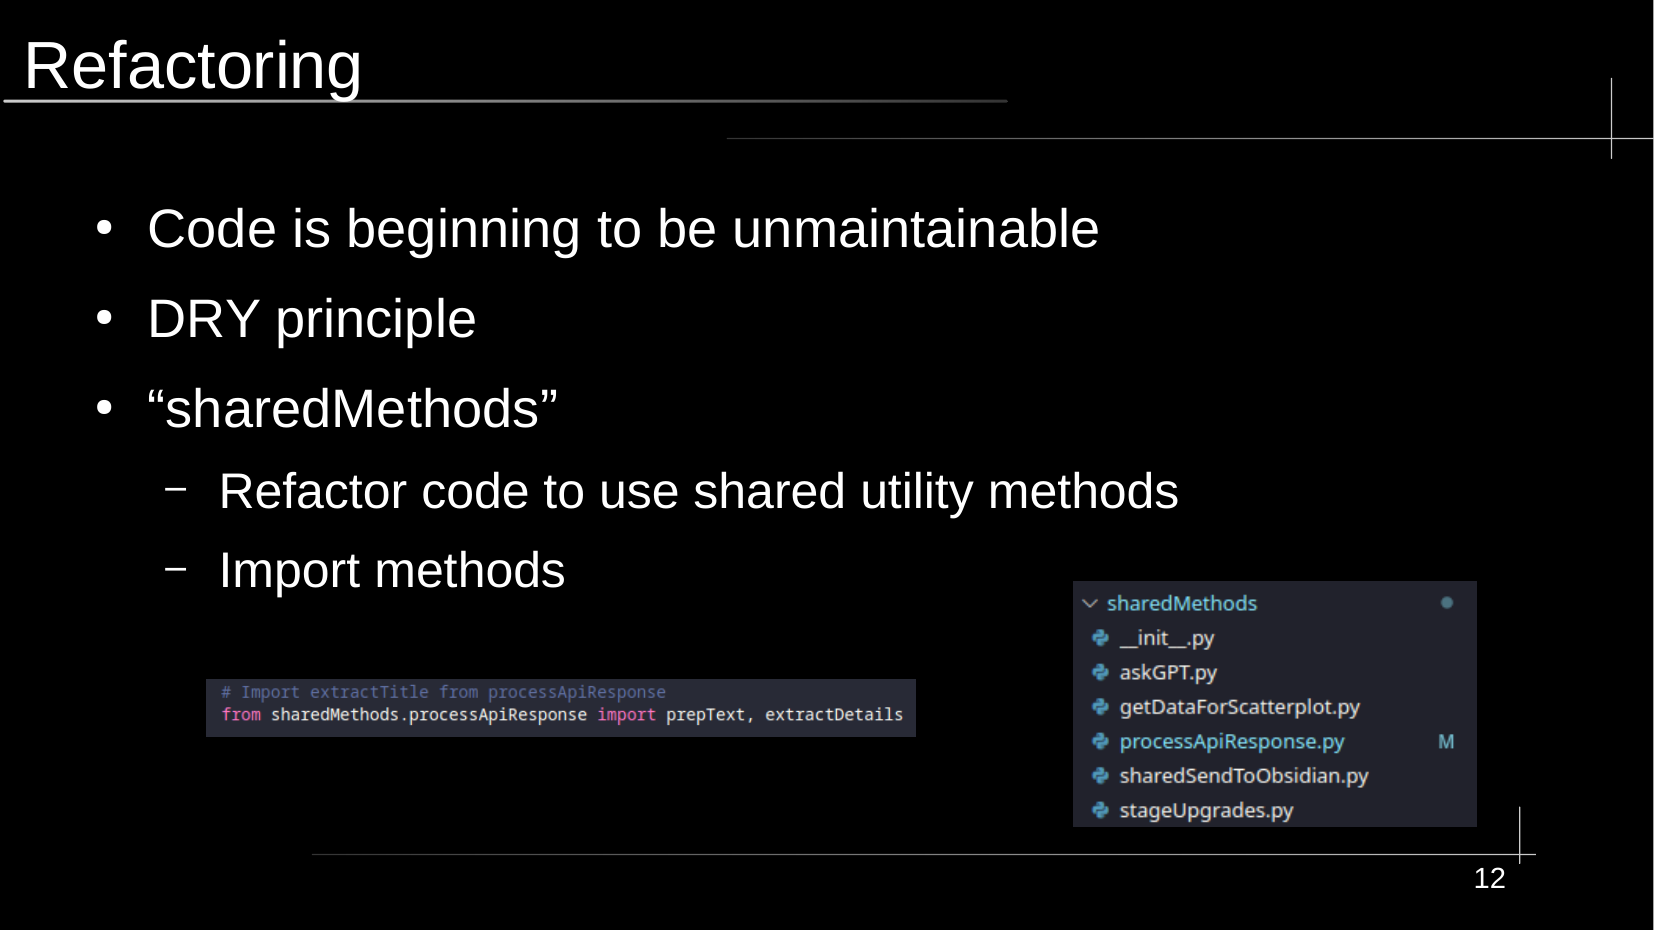

# Refactoring
Code is beginning to be unmaintainable
DRY principle
“sharedMethods”
Refactor code to use shared utility methods
Import methods
12